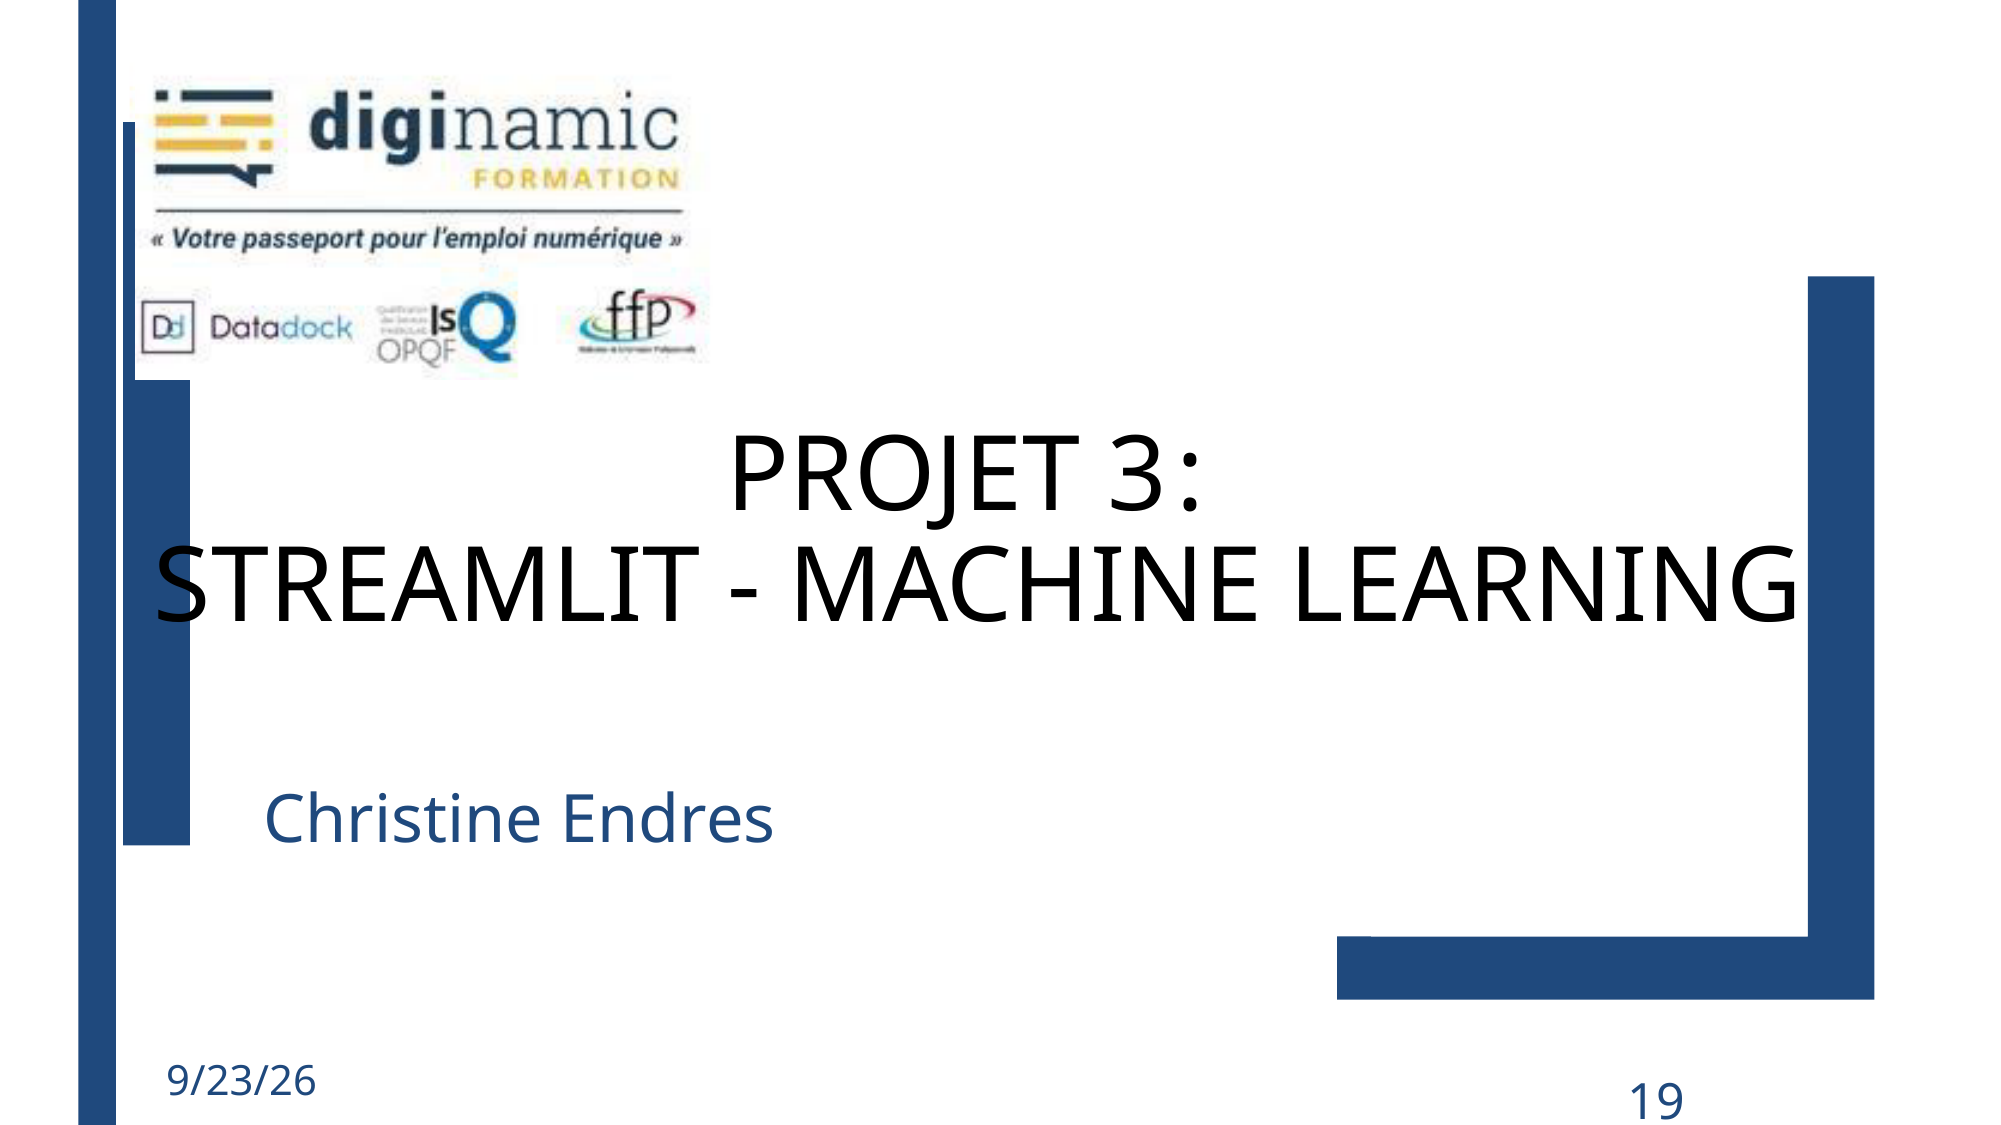

# Projet 3	: STREAMLIT - MACHINE LEARNING
Christine Endres
19